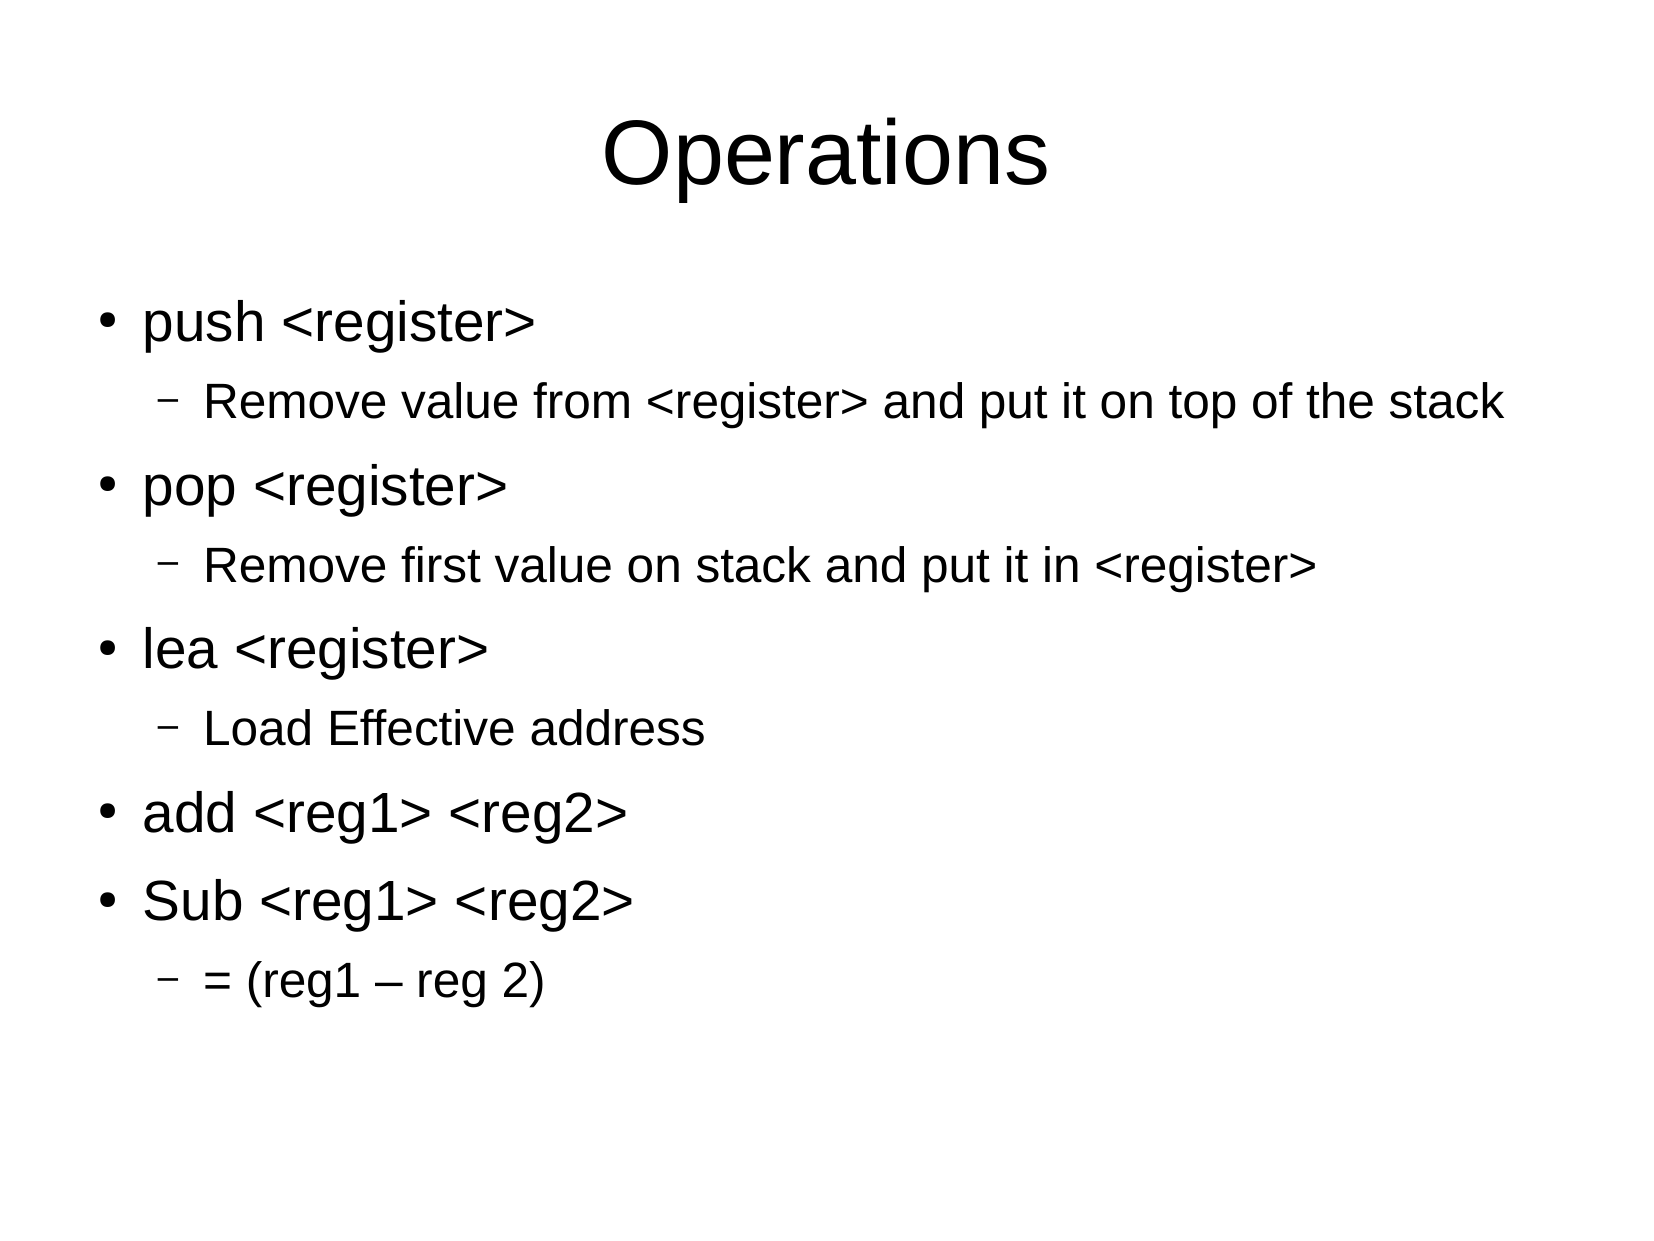

# Operations
push <register>
Remove value from <register> and put it on top of the stack
pop <register>
Remove first value on stack and put it in <register>
lea <register>
Load Effective address
add <reg1> <reg2>
Sub <reg1> <reg2>
= (reg1 – reg 2)